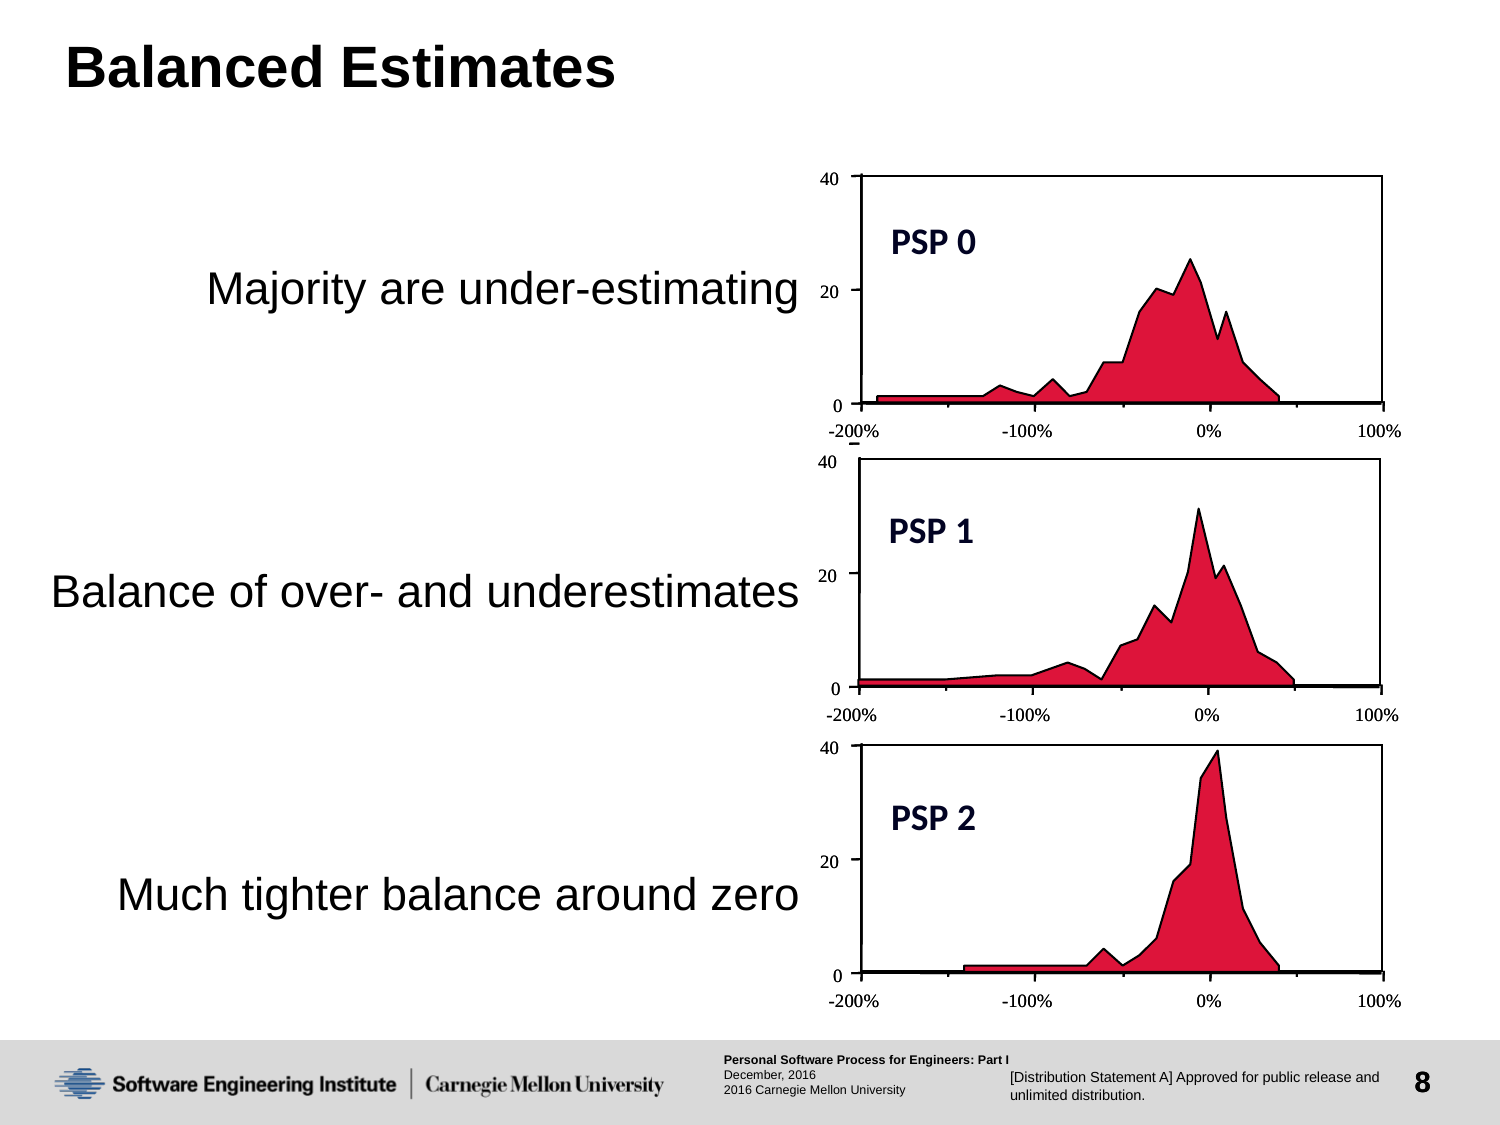

# Balanced Estimates
40
40
PSP 0
20
20
0
0
-
-
200%
200%
-
-
100%
100%
0%
0%
100%
100%
Majority are under-estimating
Balance of over- and underestimates
Much tighter balance around zero
40
40
PSP 1
20
20
0
0
-
-
200%
200%
-
-
100%
100%
0%
0%
100%
100%
40
40
PSP 2
20
20
0
0
-
-
200%
200%
-
-
100%
100%
0%
0%
100%
100%